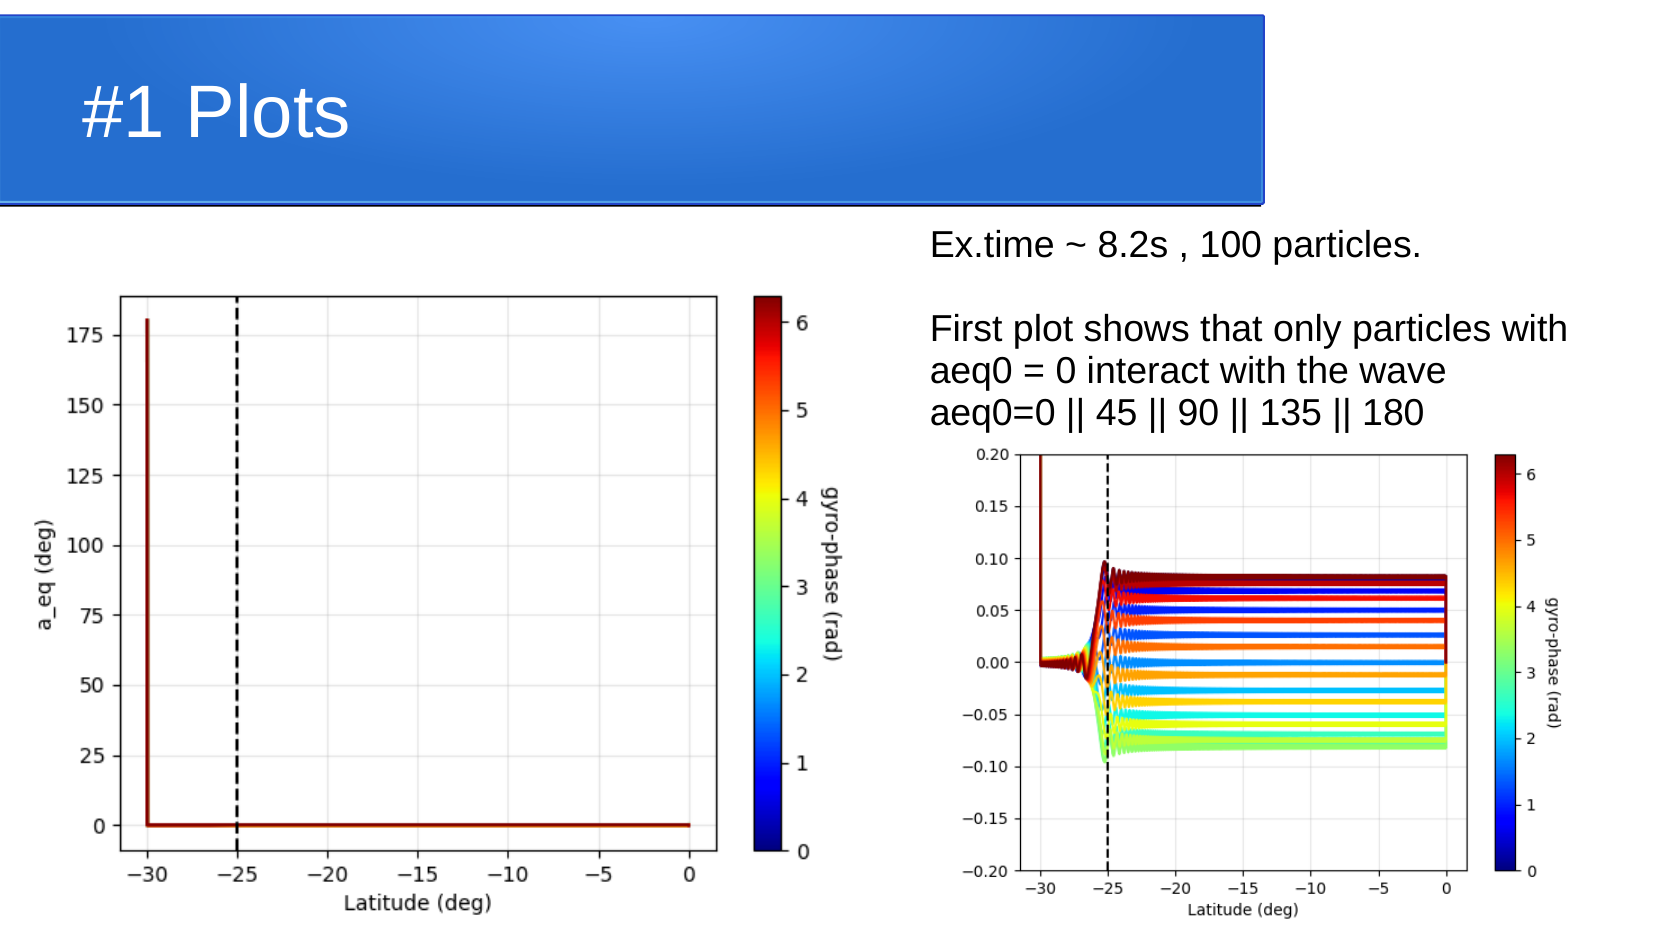

# #1 Plots
Ex.time ~ 8.2s , 100 particles.
First plot shows that only particles with
aeq0 = 0 interact with the wave
aeq0=0 || 45 || 90 || 135 || 180